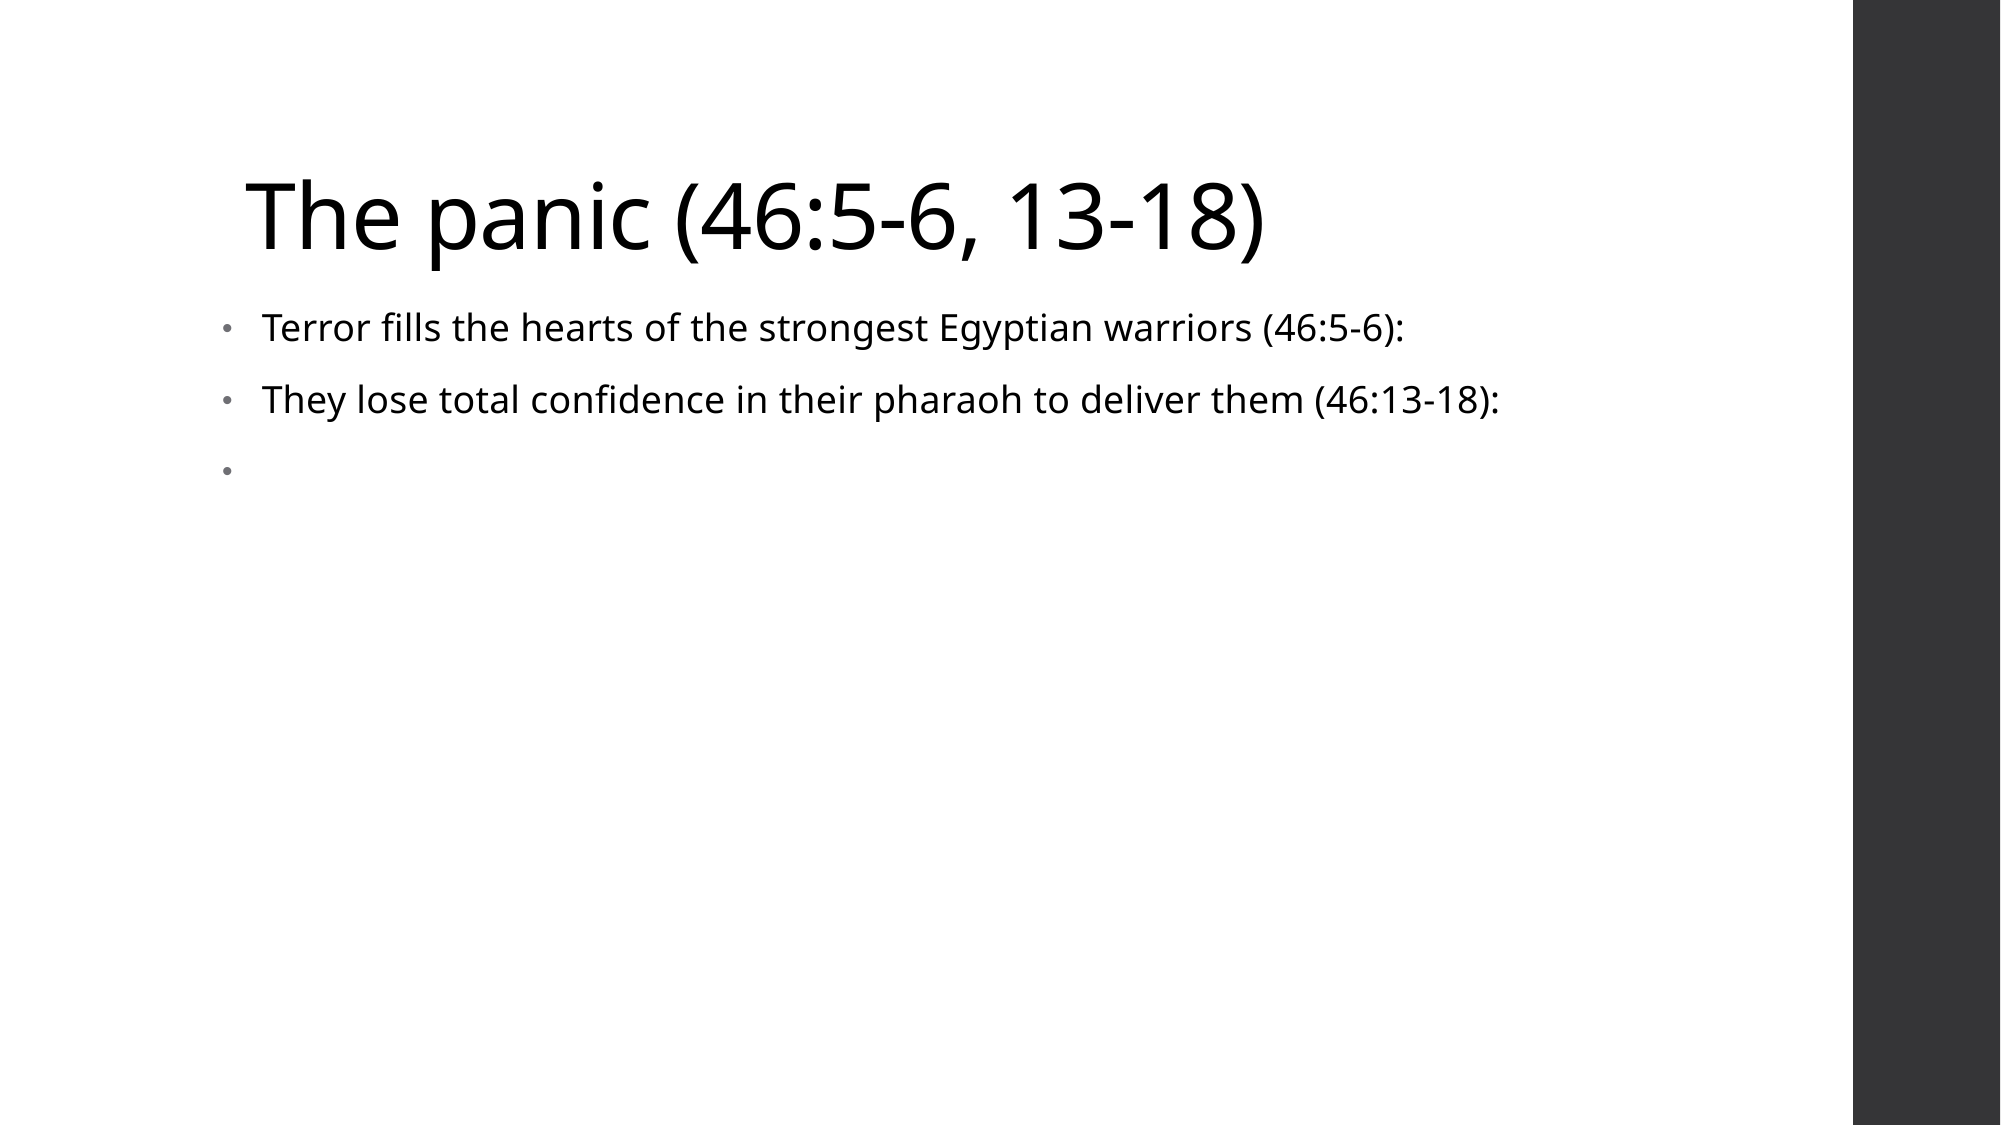

# The panic (46:5-6, 13-18)
 Terror fills the hearts of the strongest Egyptian warriors (46:5-6):
 They lose total confidence in their pharaoh to deliver them (46:13-18):